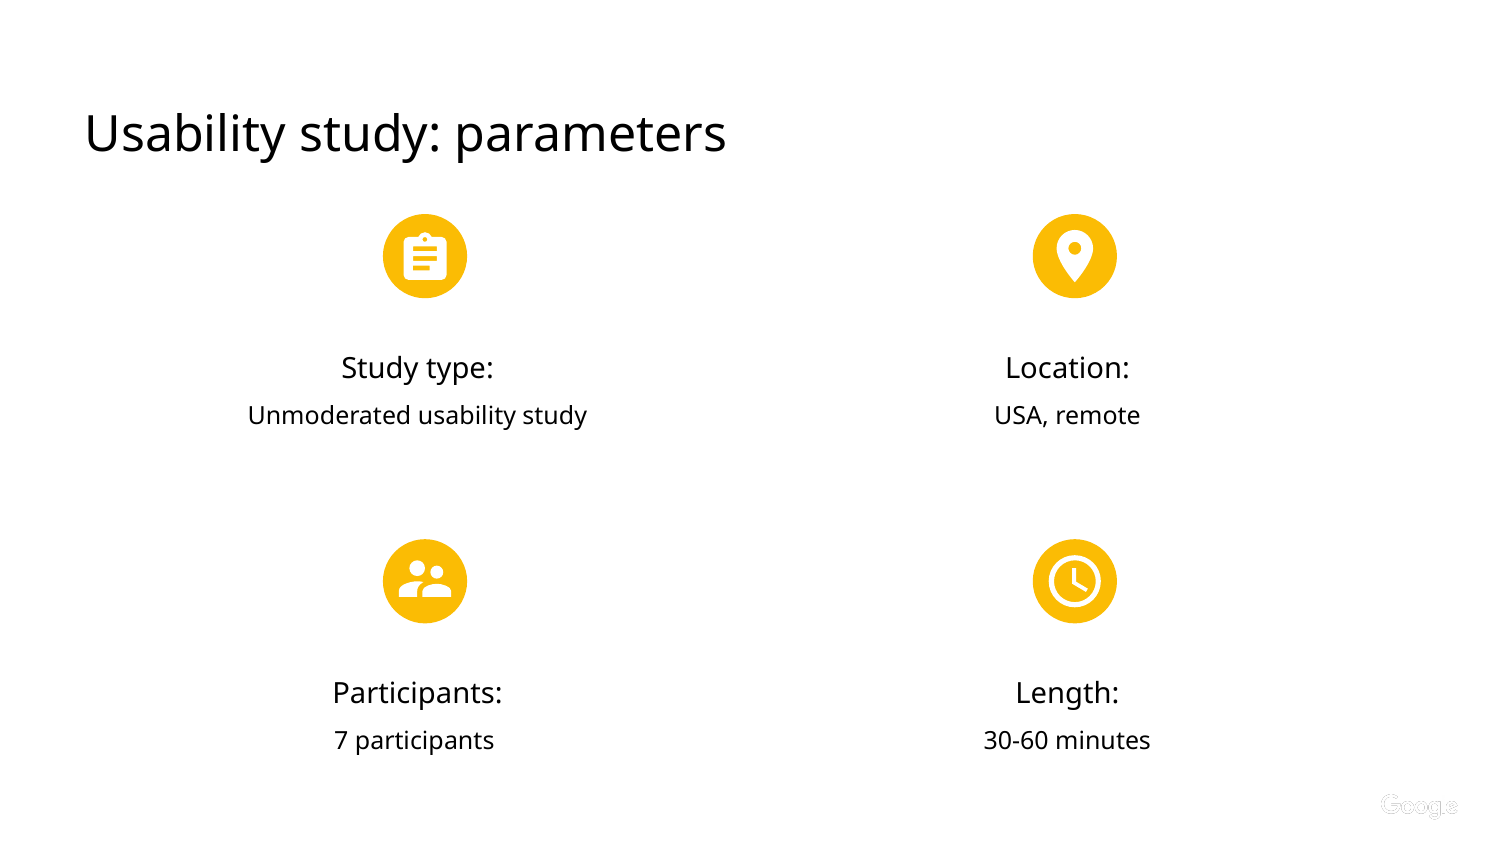

Usability study: parameters
Study type:
Unmoderated usability study
Location:
USA, remote
Participants:
7 participants
Length:
30-60 minutes